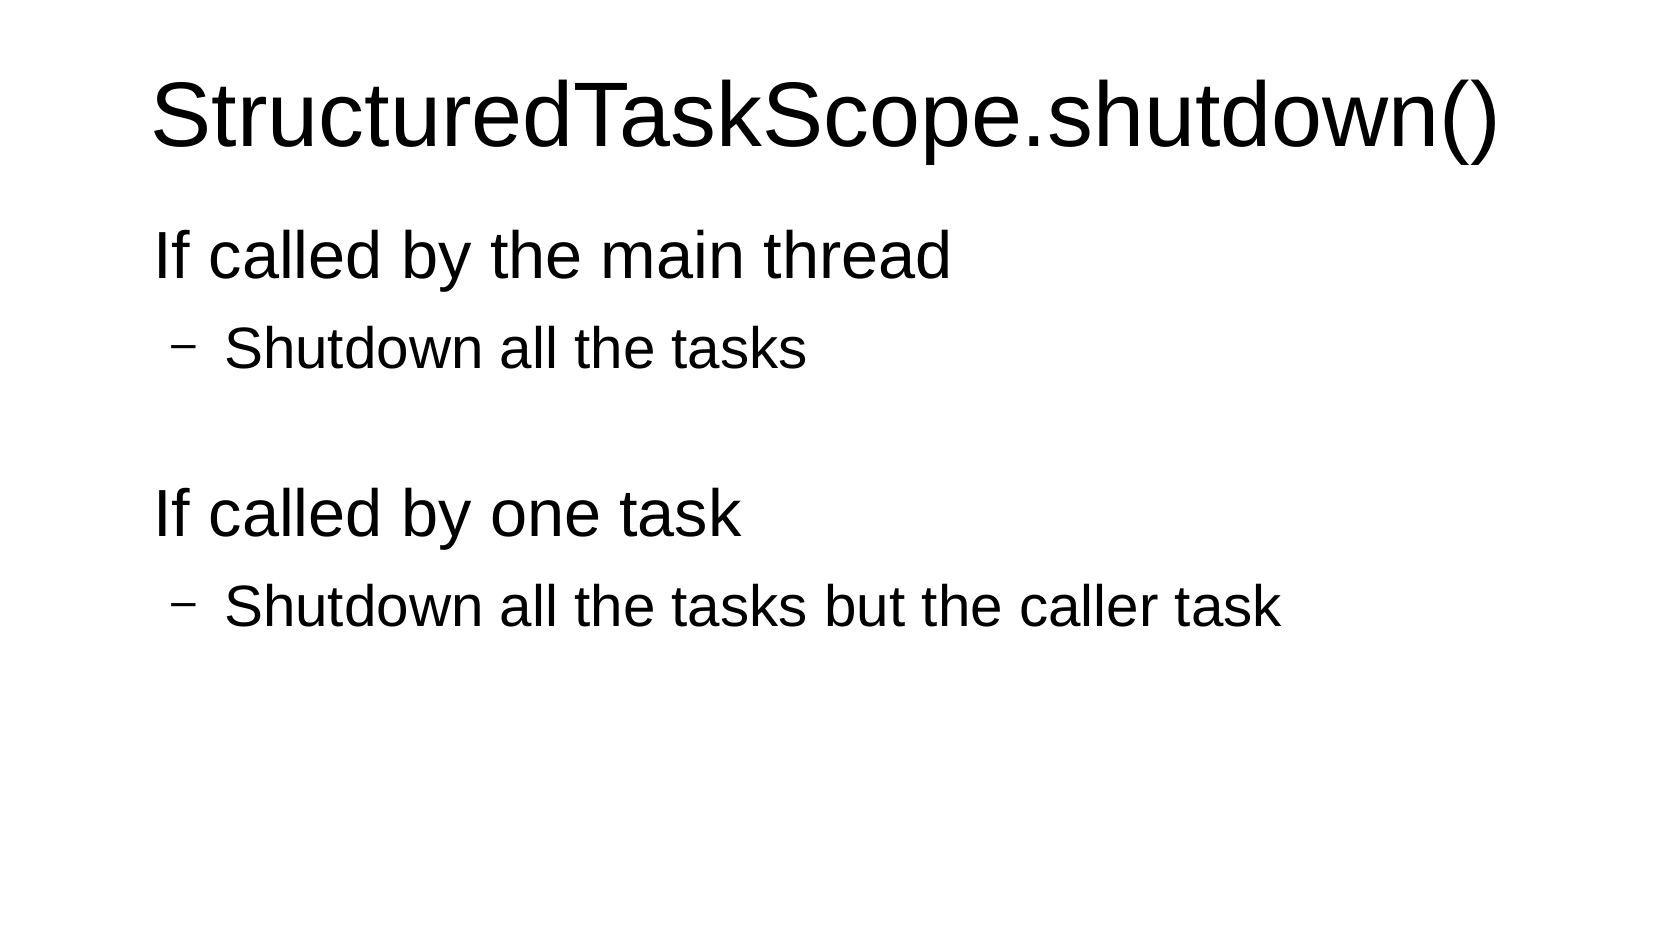

# StructuredTaskScope.shutdown()
If called by the main thread
Shutdown all the tasks
If called by one task
Shutdown all the tasks but the caller task